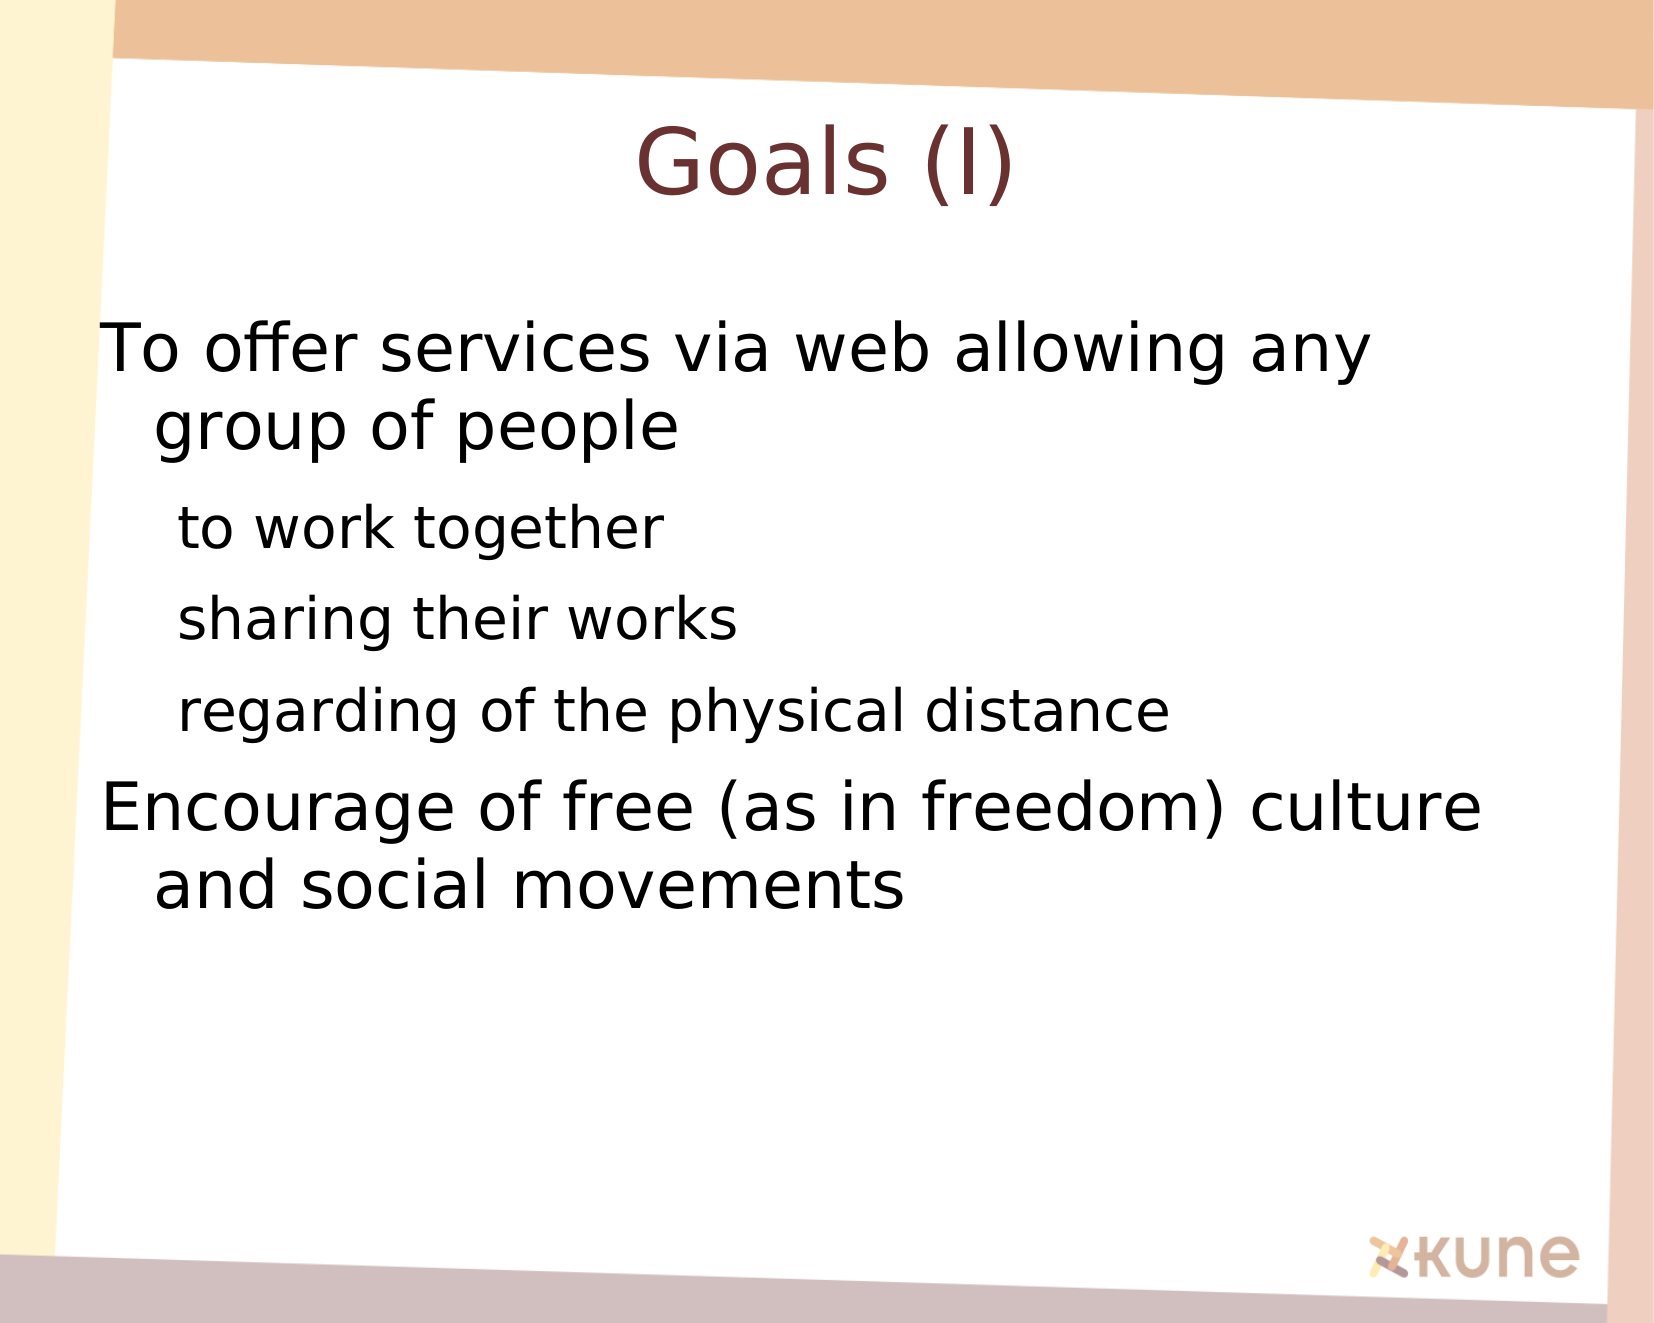

# Goals (I)
To offer services via web allowing any group of people
to work together
sharing their works
regarding of the physical distance
Encourage of free (as in freedom) culture and social movements